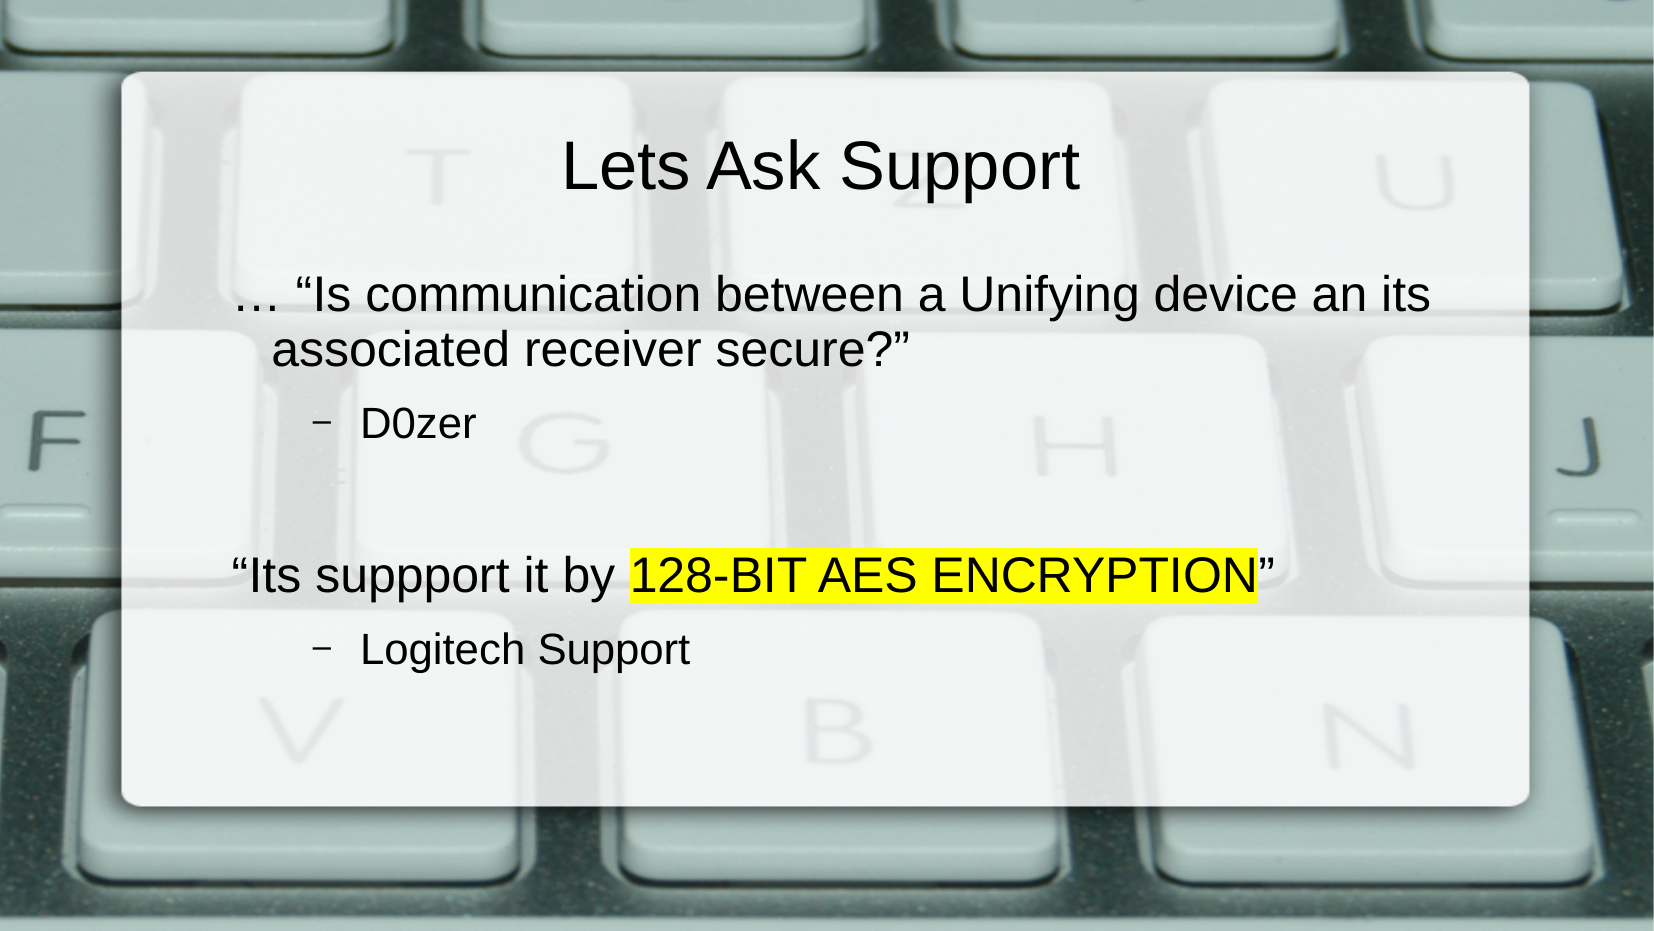

# Lets Ask Support
… “Is communication between a Unifying device an its associated receiver secure?”
D0zer
“Its suppport it by 128-BIT AES ENCRYPTION”
Logitech Support